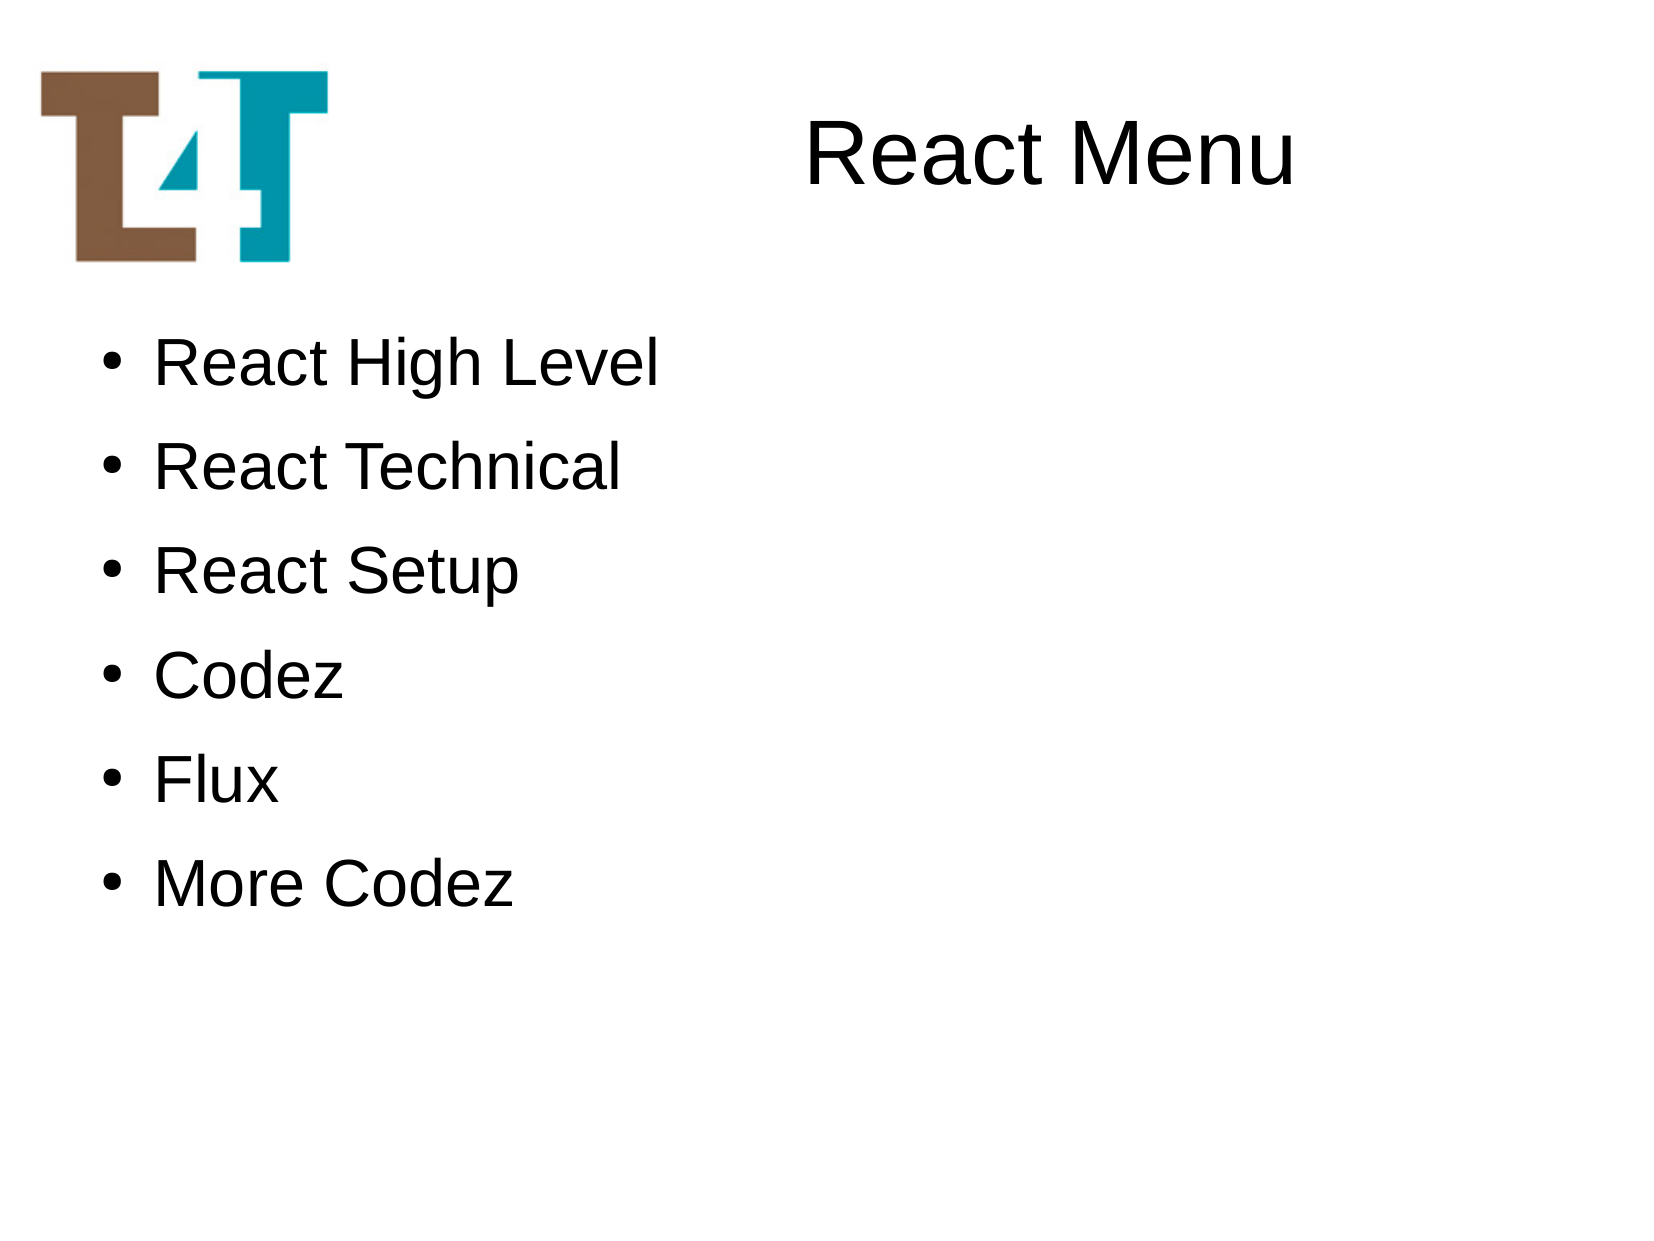

# React Menu
React High Level
React Technical
React Setup
Codez
Flux
More Codez